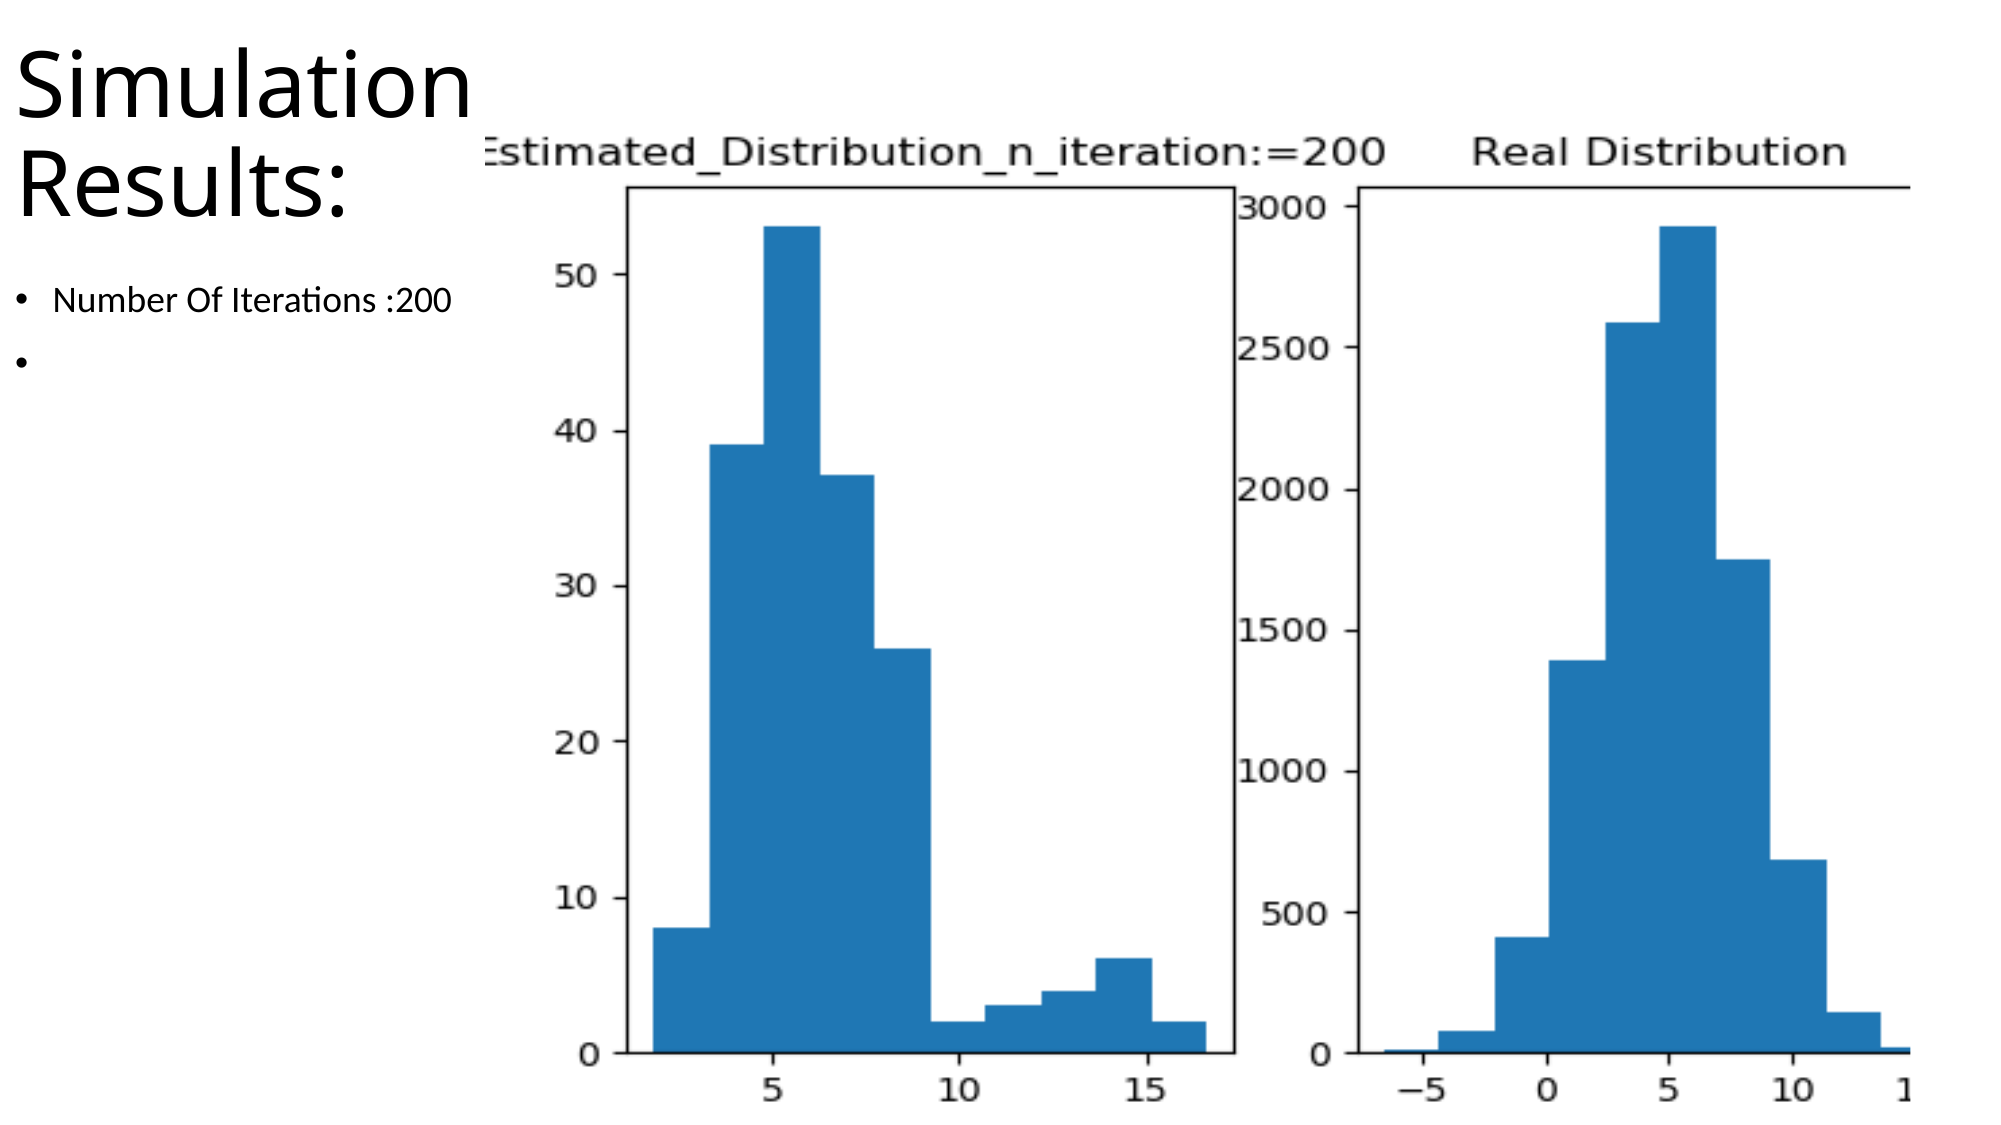

# Simulation Results:
Number Of Iterations :200